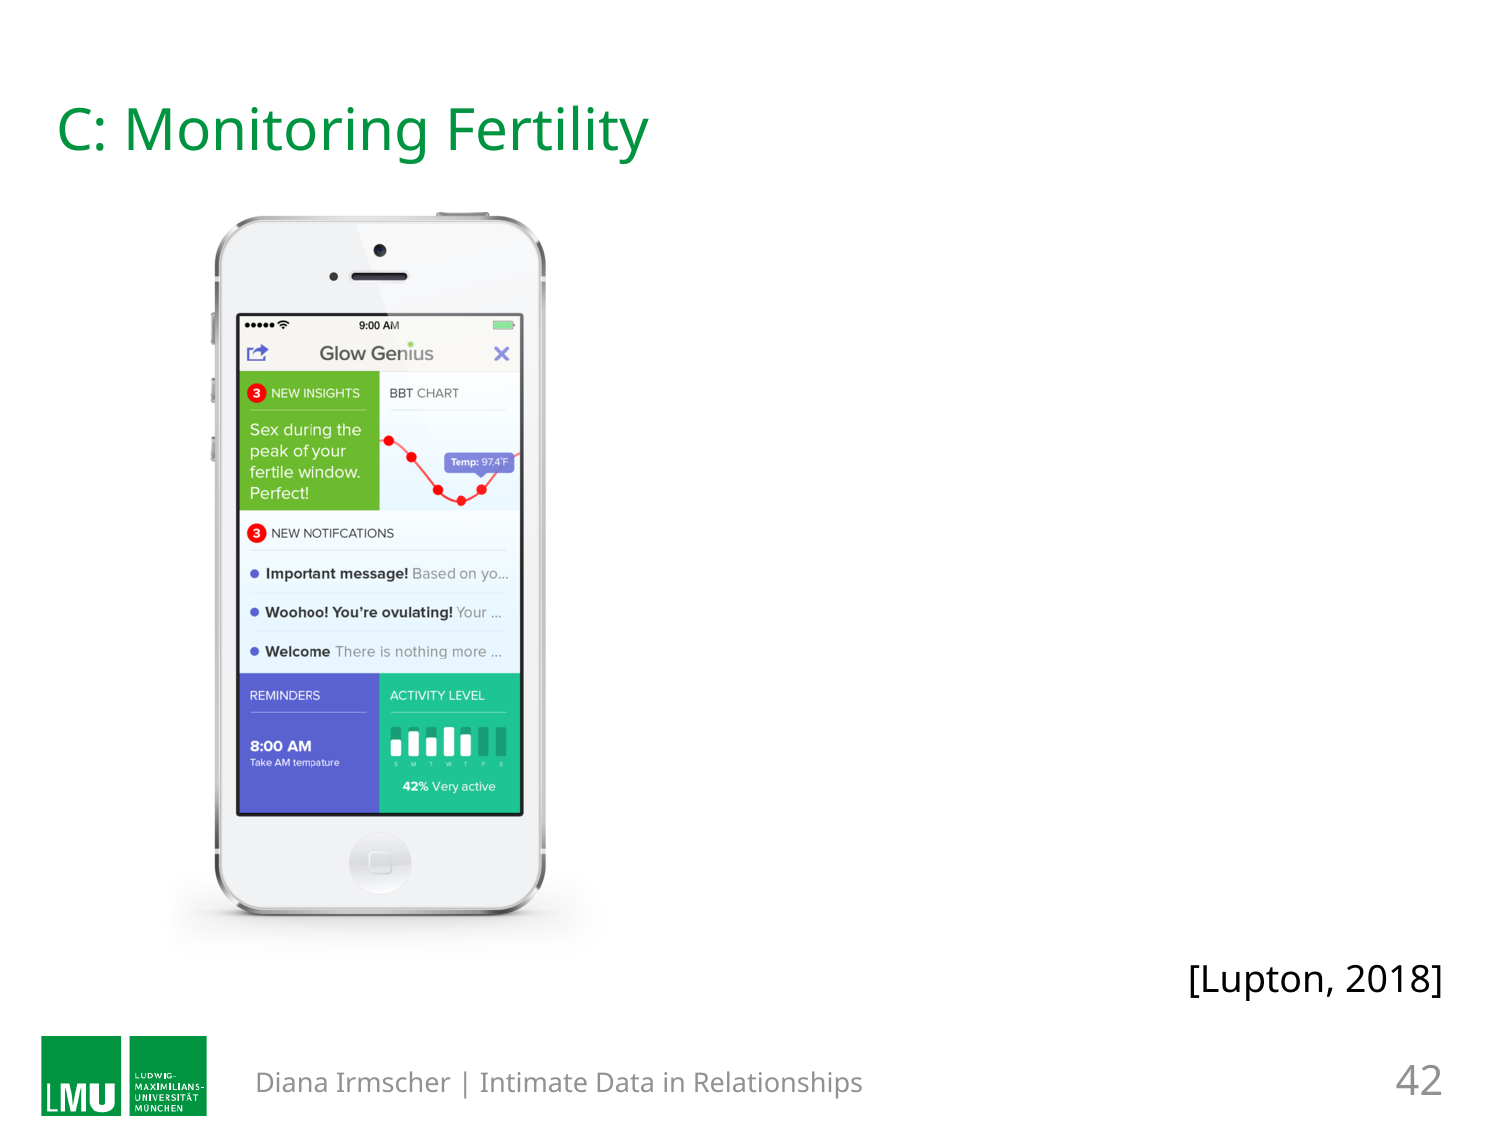

# C: Monitoring Fertility
[Lupton, 2018]
Diana Irmscher | Intimate Data in Relationships